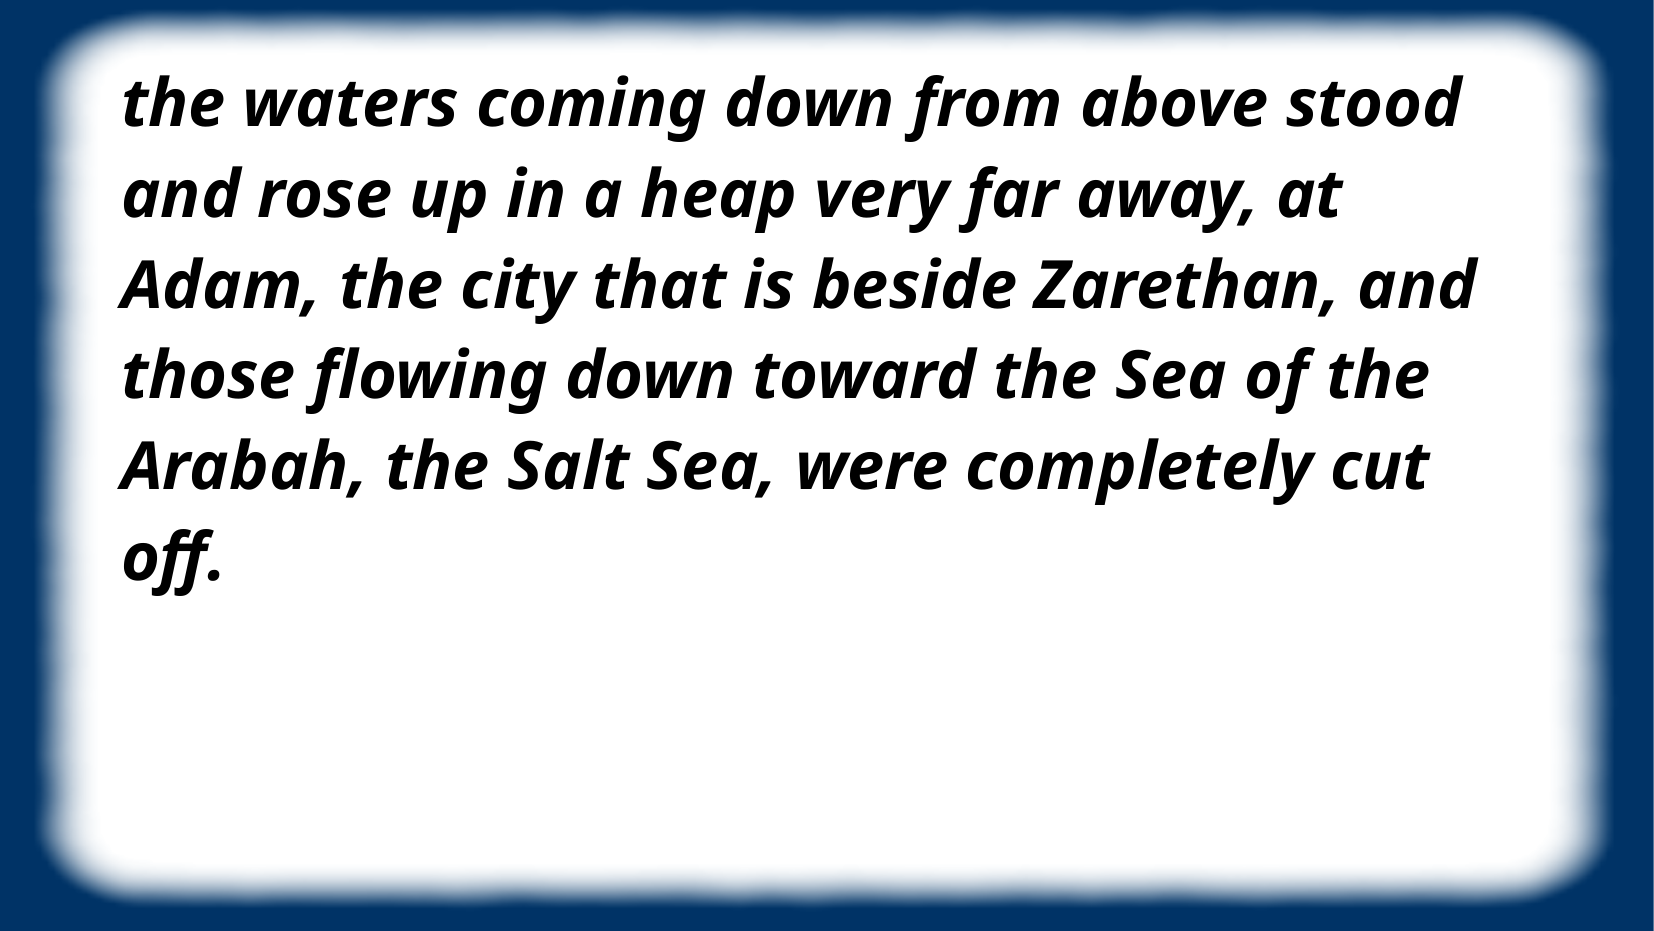

the waters coming down from above stood and rose up in a heap very far away, at Adam, the city that is beside Zarethan, and those flowing down toward the Sea of the Arabah, the Salt Sea, were completely cut off.